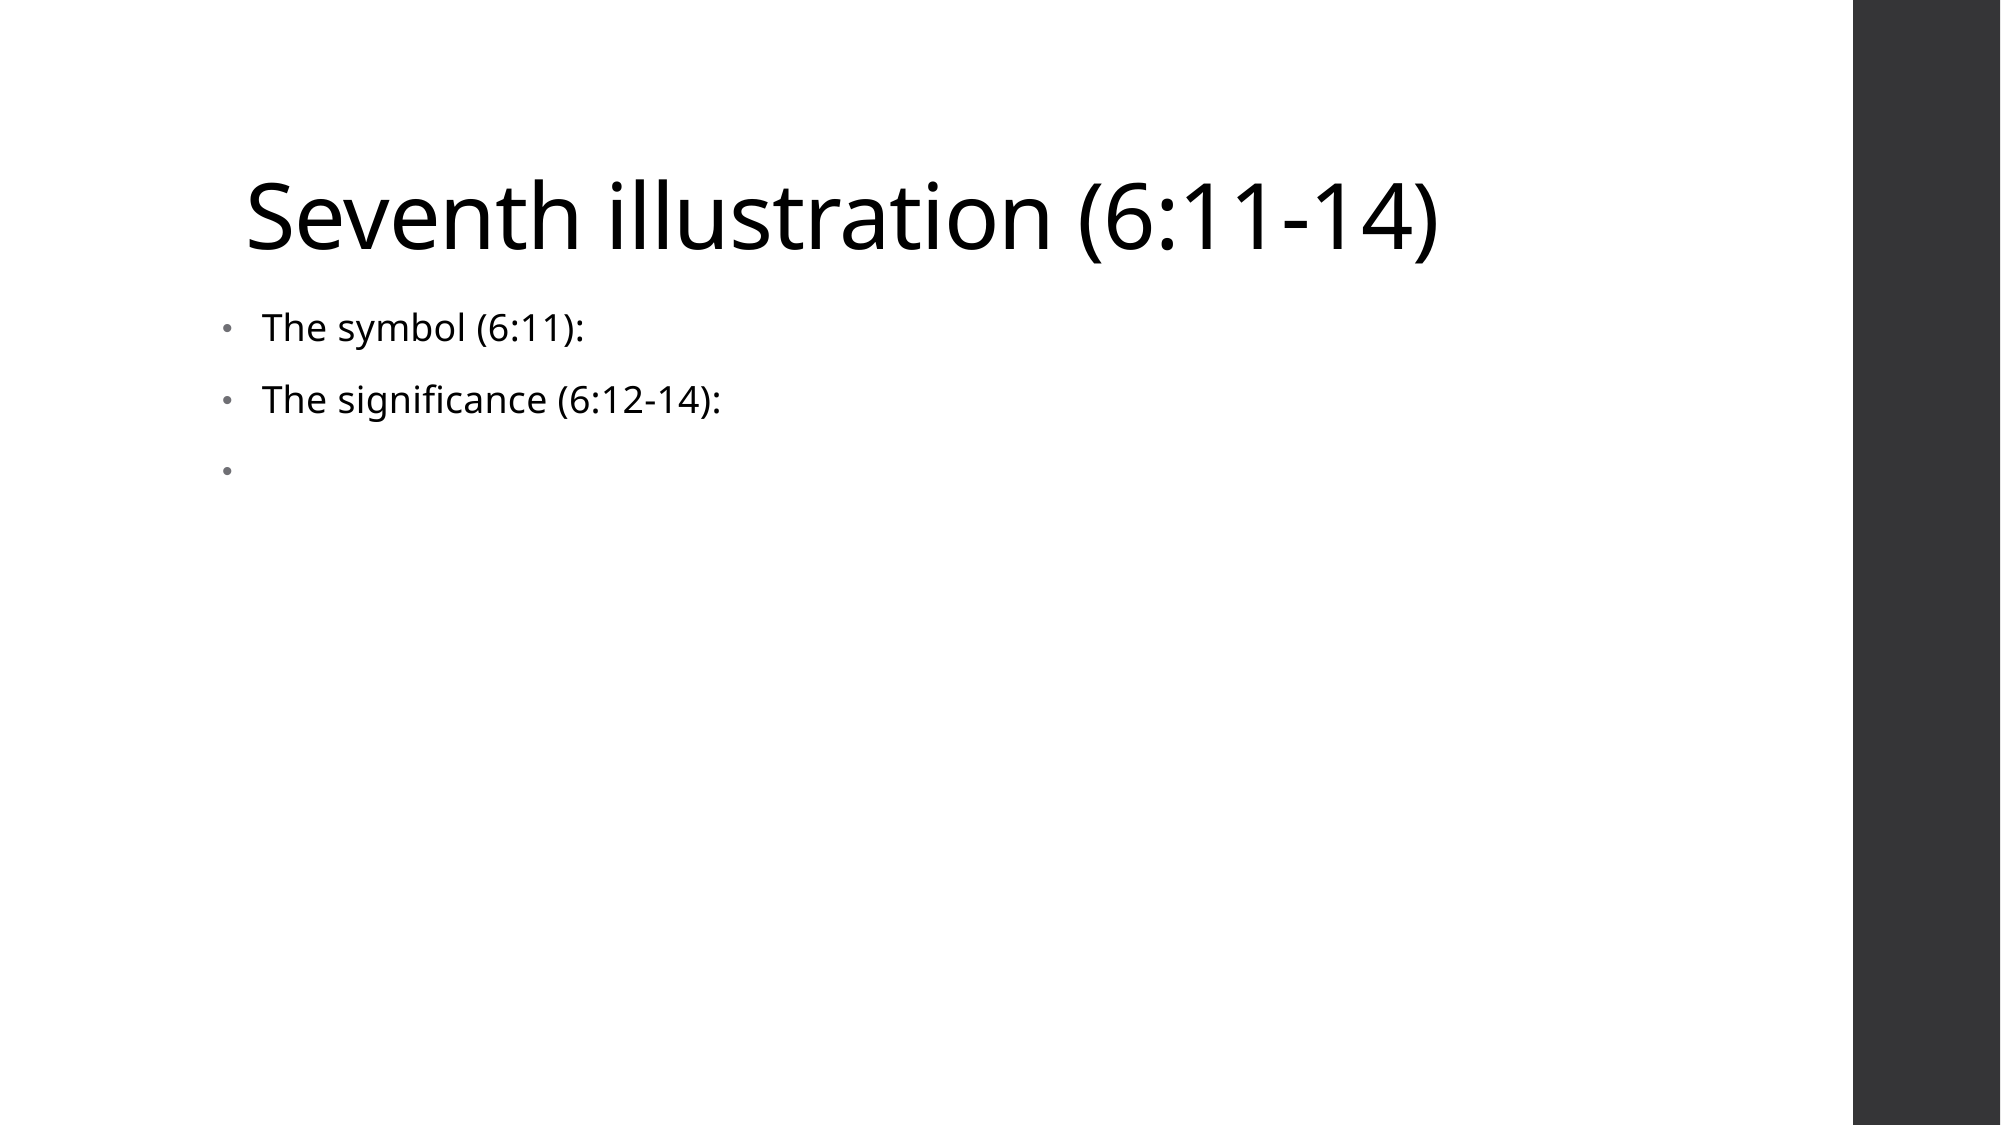

# Seventh illustration (6:11-14)
 The symbol (6:11):
 The significance (6:12-14):